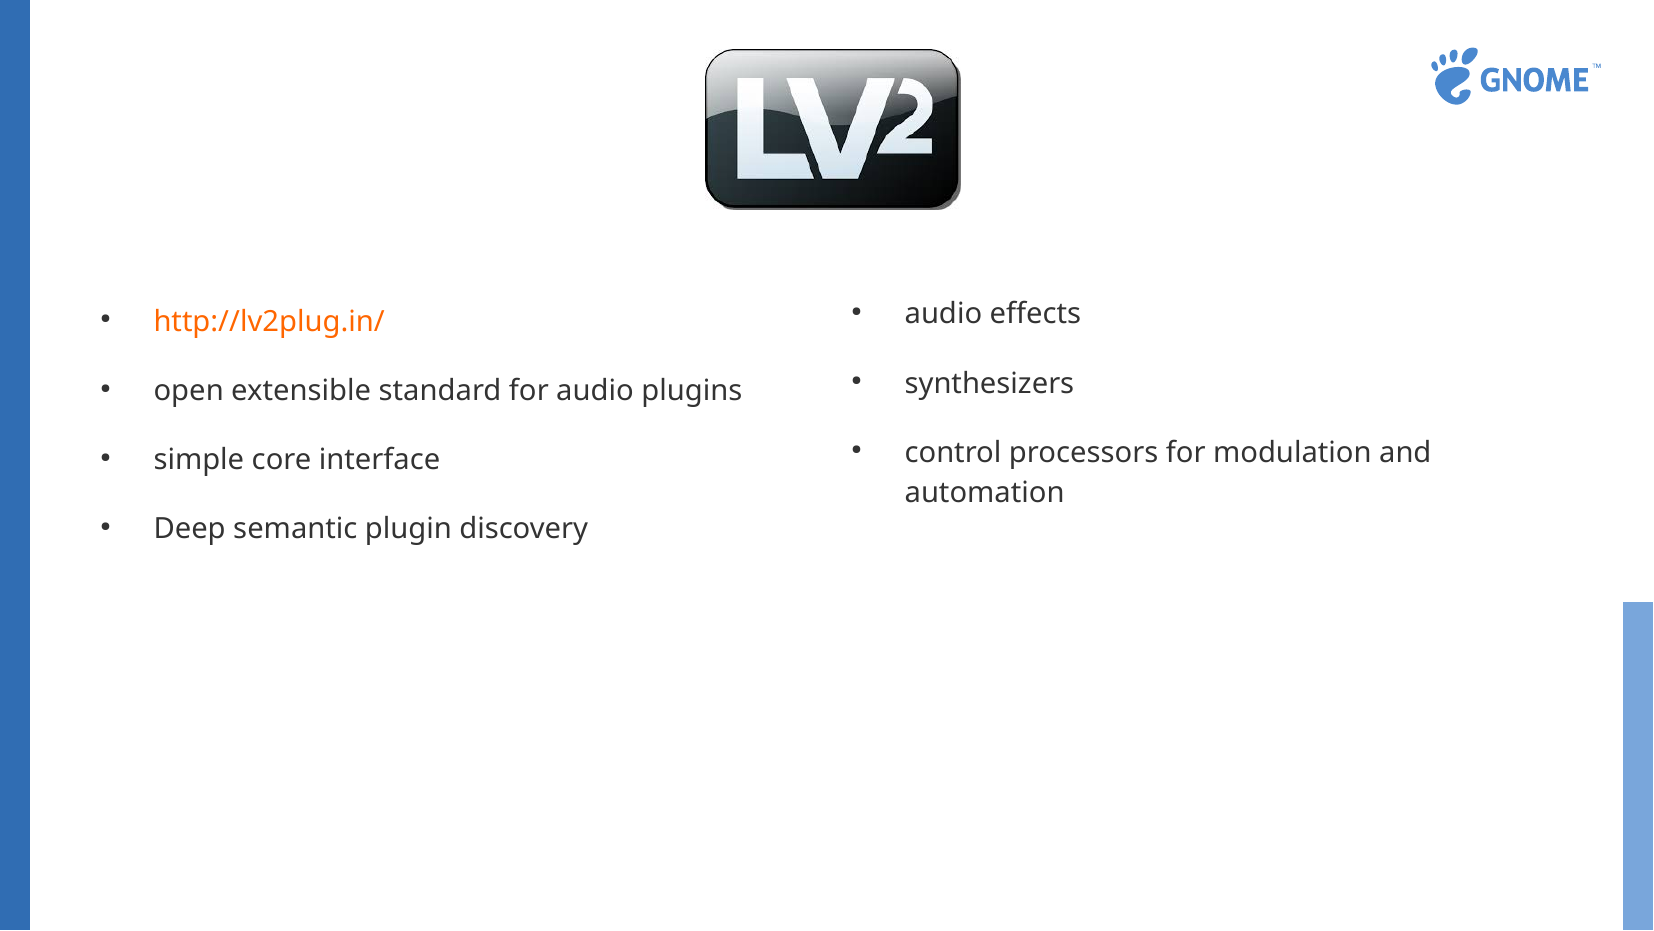

# LV2
audio effects
synthesizers
control processors for modulation and automation
http://lv2plug.in/
open extensible standard for audio plugins
simple core interface
Deep semantic plugin discovery